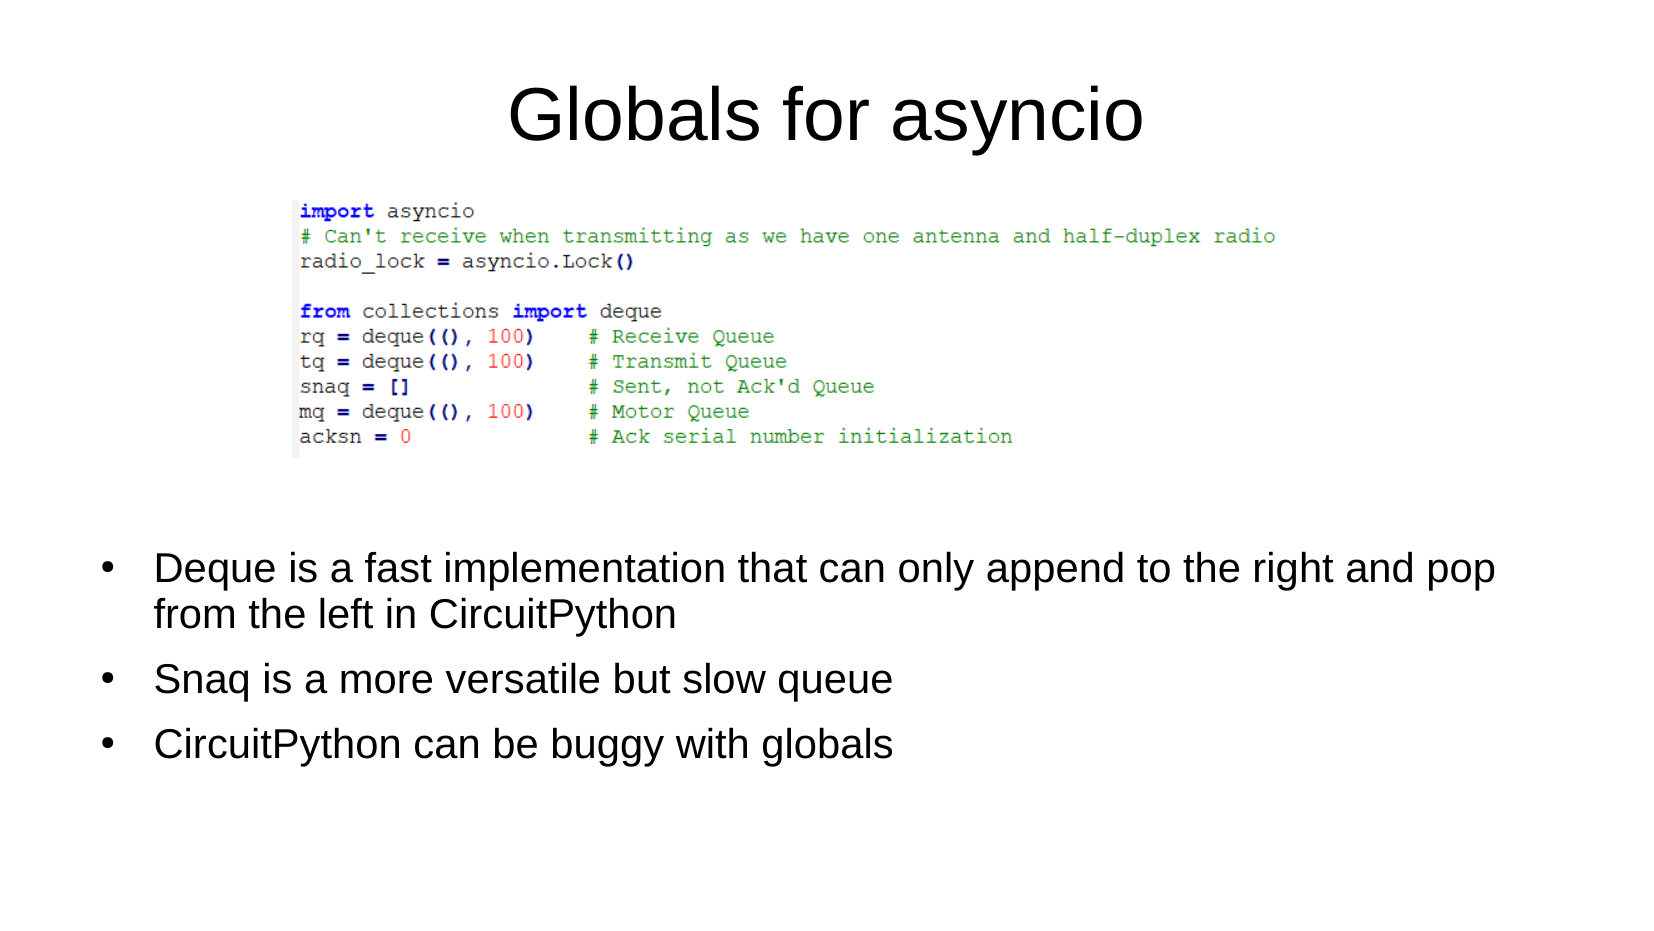

# Globals for asyncio
Deque is a fast implementation that can only append to the right and pop from the left in CircuitPython
Snaq is a more versatile but slow queue
CircuitPython can be buggy with globals